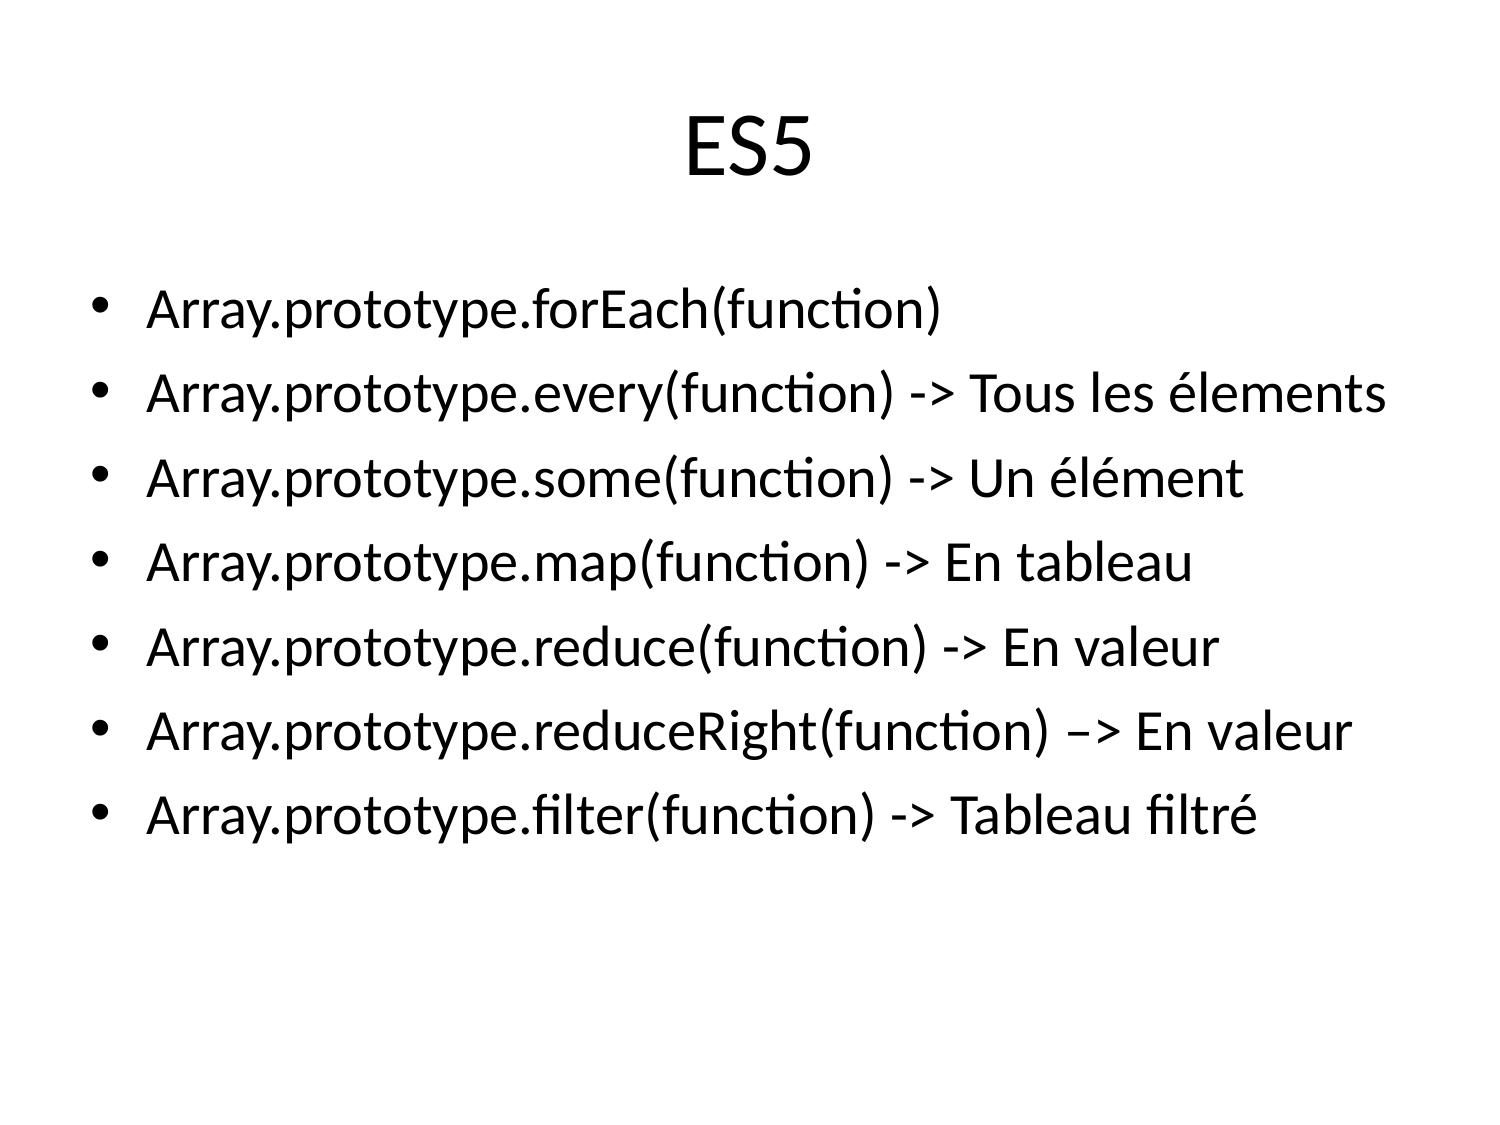

# ES5
Array.prototype.forEach(function)
Array.prototype.every(function) -> Tous les élements
Array.prototype.some(function) -> Un élément
Array.prototype.map(function) -> En tableau
Array.prototype.reduce(function) -> En valeur
Array.prototype.reduceRight(function) –> En valeur
Array.prototype.filter(function) -> Tableau filtré